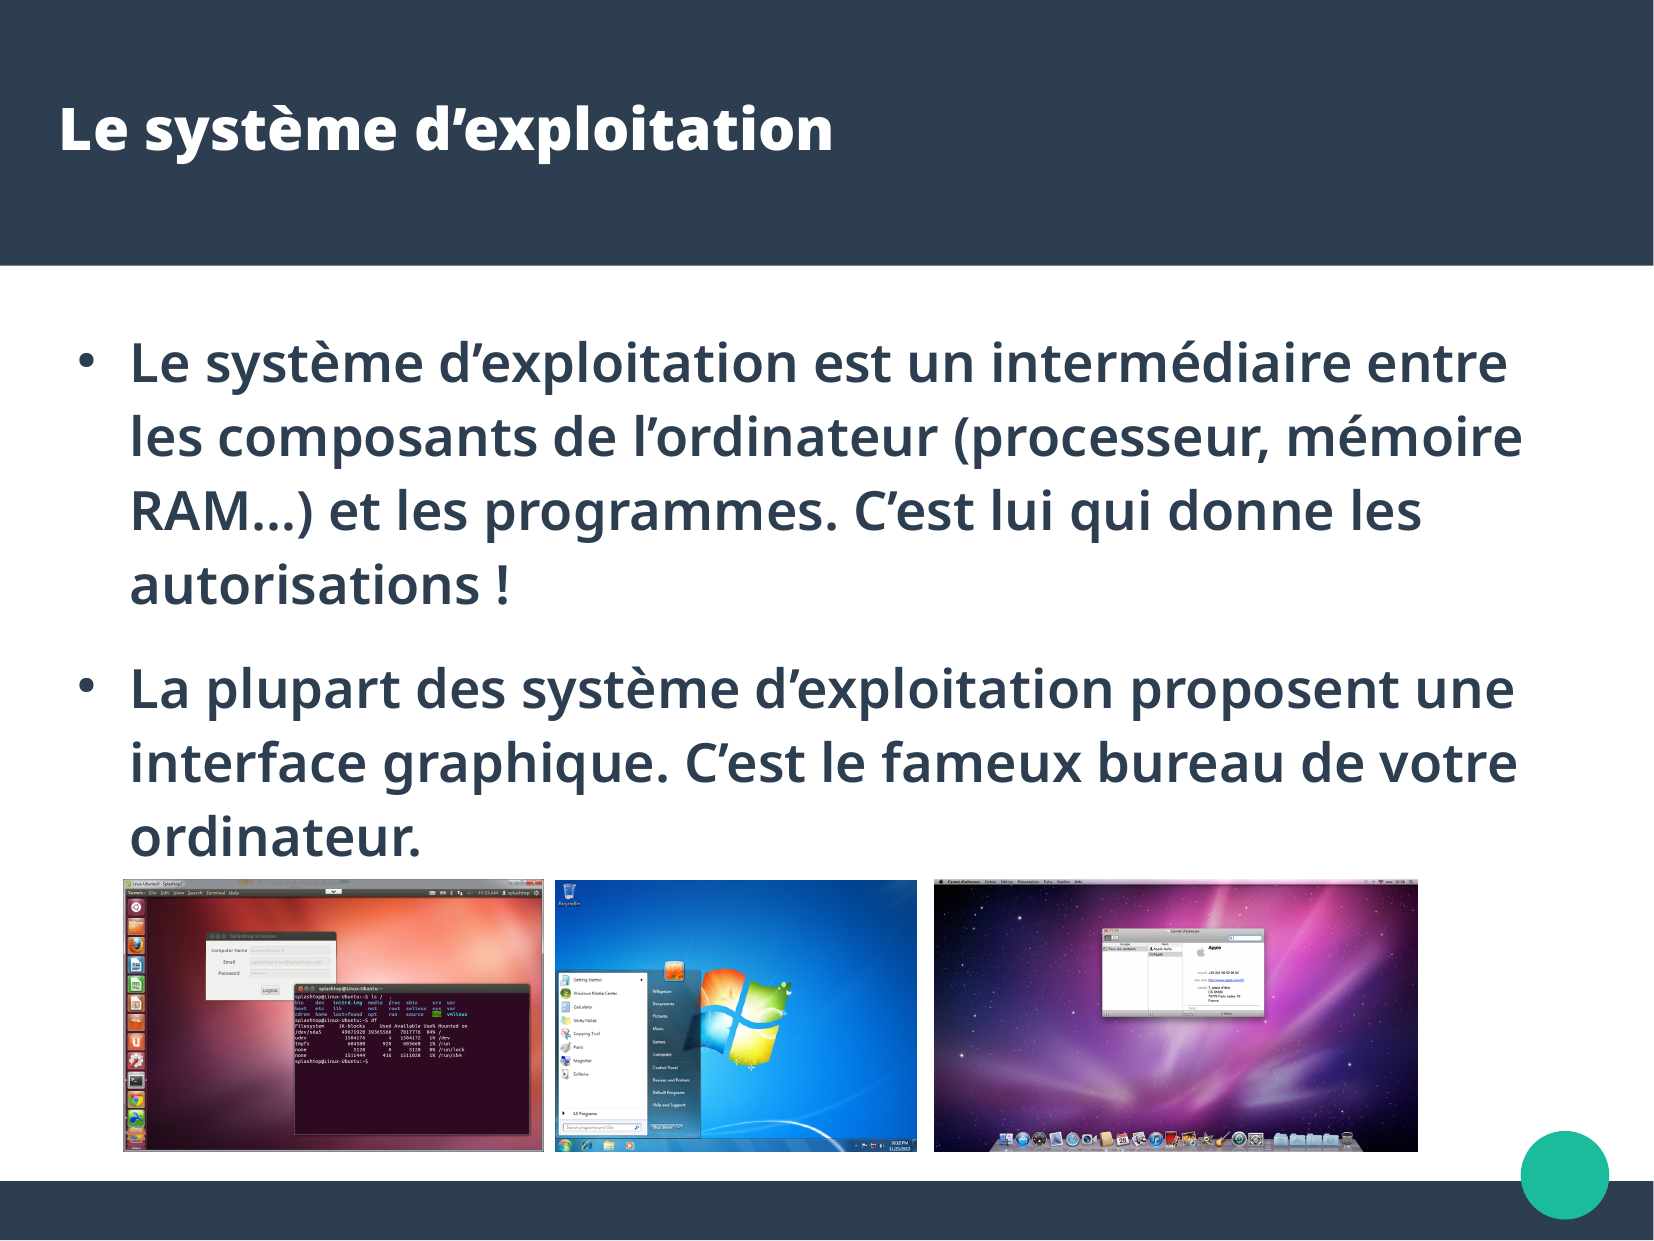

# Le système d’exploitation
Le système d’exploitation est un intermédiaire entre les composants de l’ordinateur (processeur, mémoire RAM…) et les programmes. C’est lui qui donne les autorisations !
La plupart des système d’exploitation proposent une interface graphique. C’est le fameux bureau de votre ordinateur.